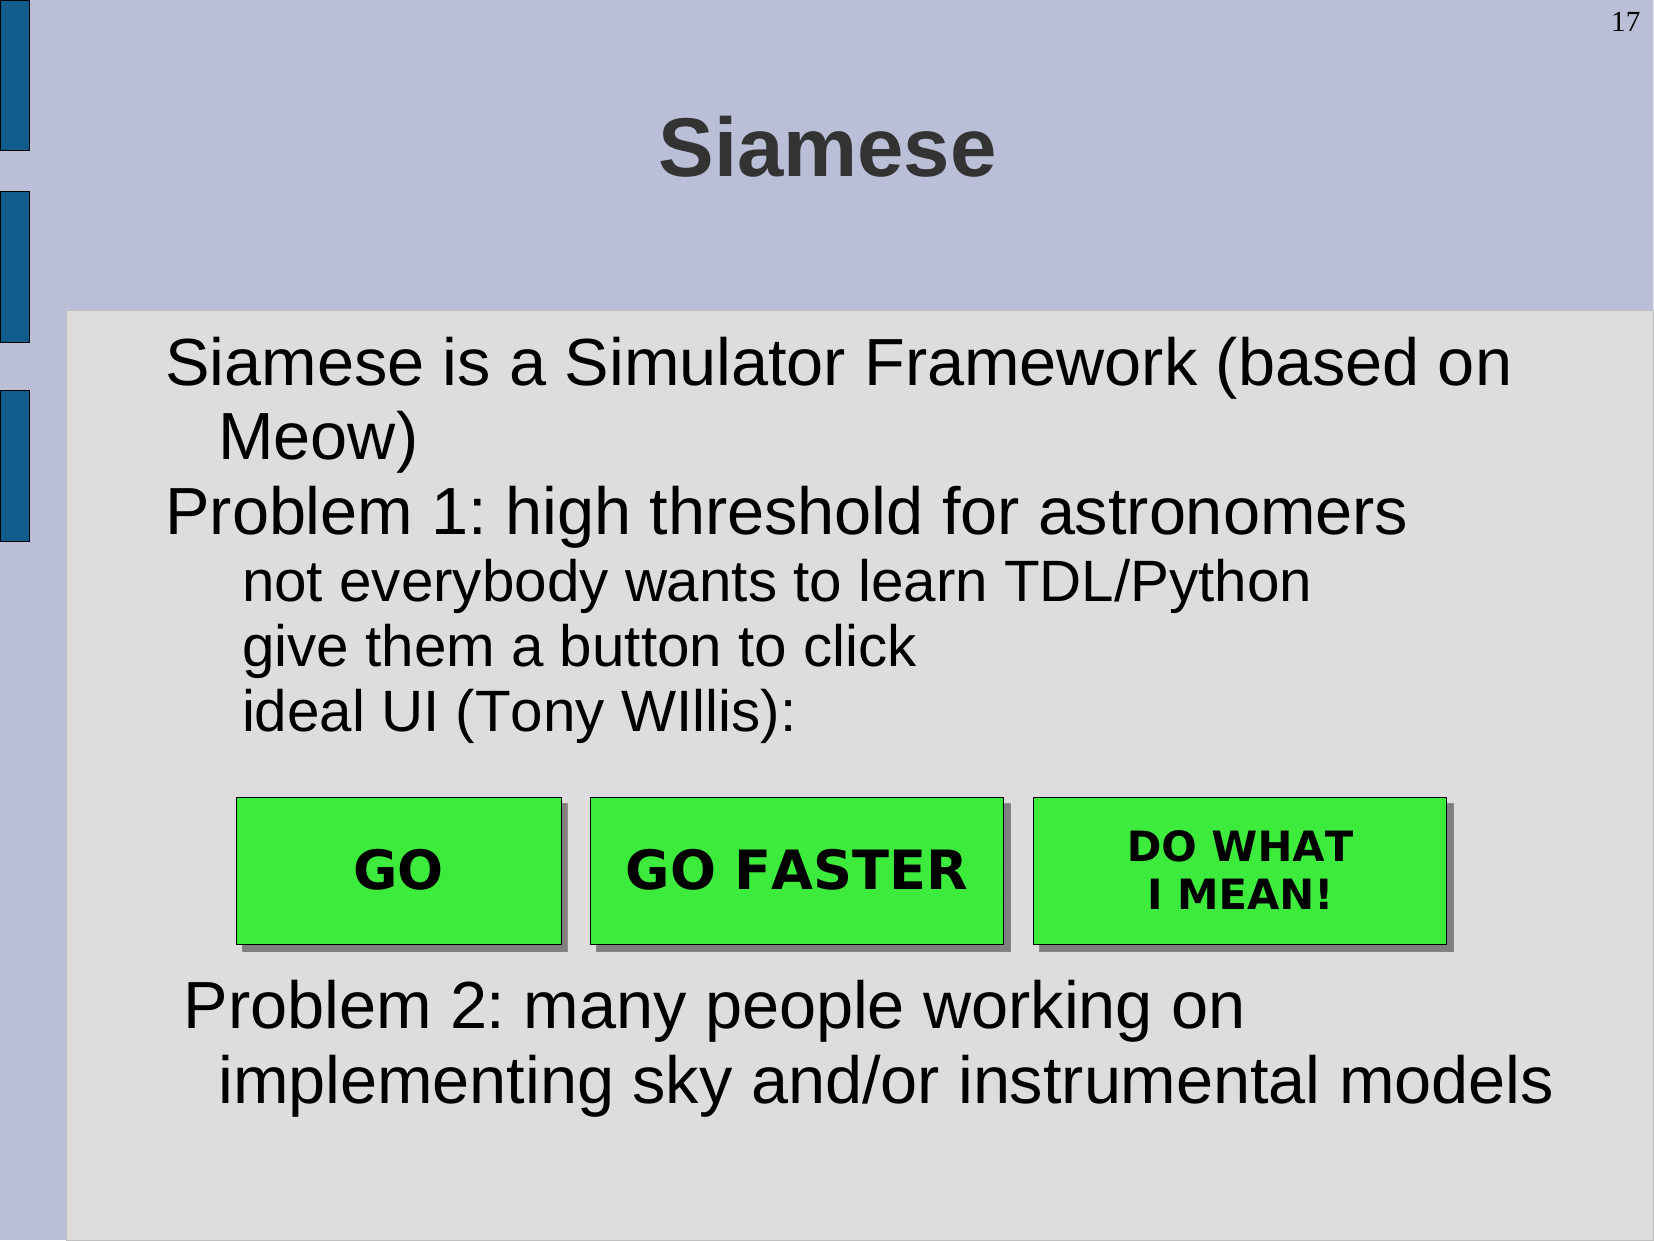

17
# Siamese
Siamese is a Simulator Framework (based on Meow)
Problem 1: high threshold for astronomers
not everybody wants to learn TDL/Python
give them a button to click
ideal UI (Tony WIllis):
 Problem 2: many people working on implementing sky and/or instrumental models
GO
GO FASTER
DO WHAT
I MEAN!